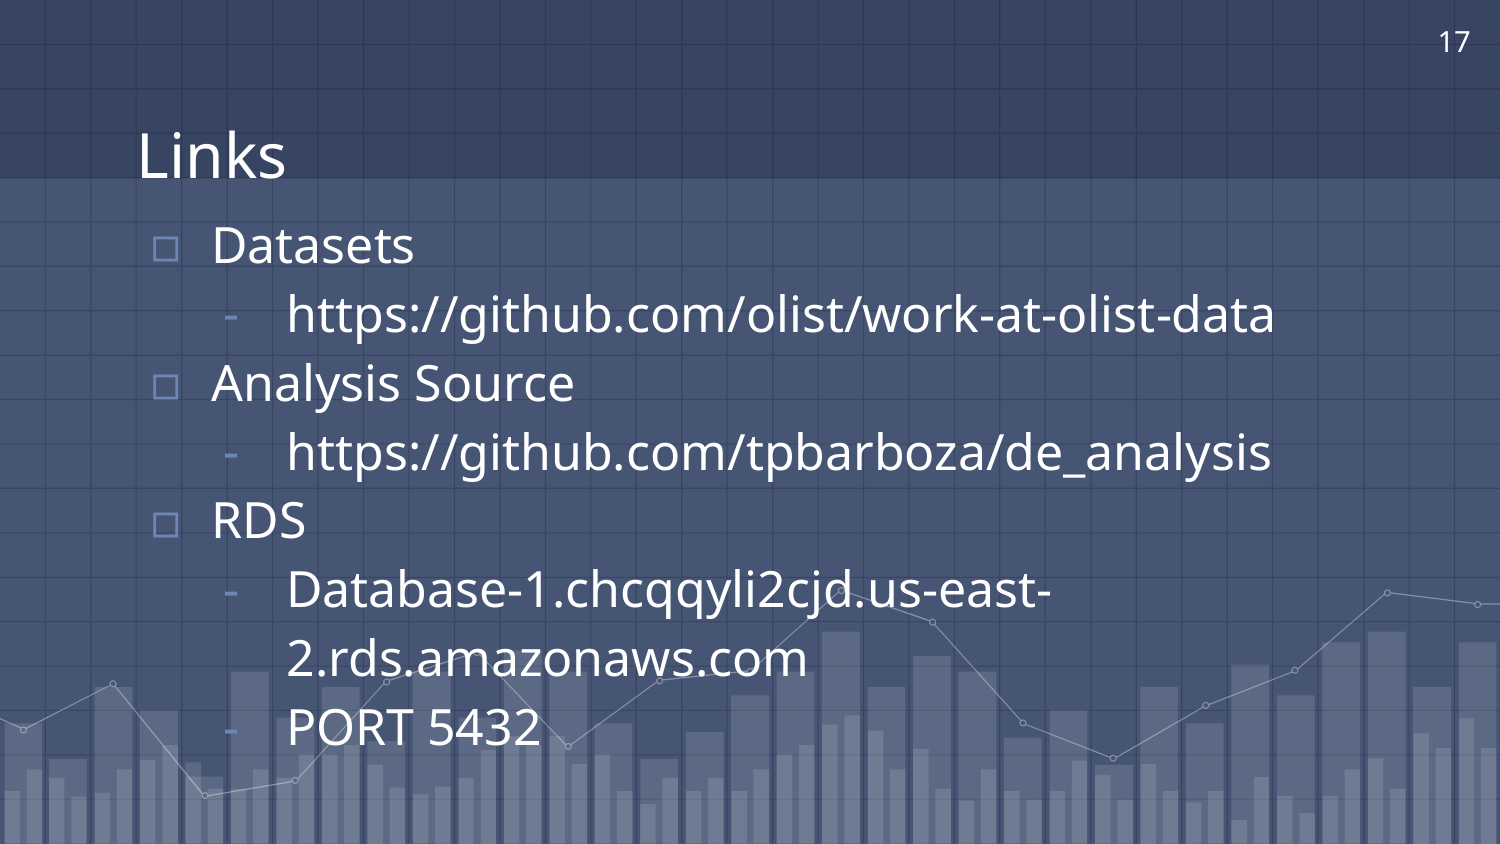

# Links
Datasets
https://github.com/olist/work-at-olist-data
Analysis Source
https://github.com/tpbarboza/de_analysis
RDS
Database-1.chcqqyli2cjd.us-east-2.rds.amazonaws.com
PORT 5432